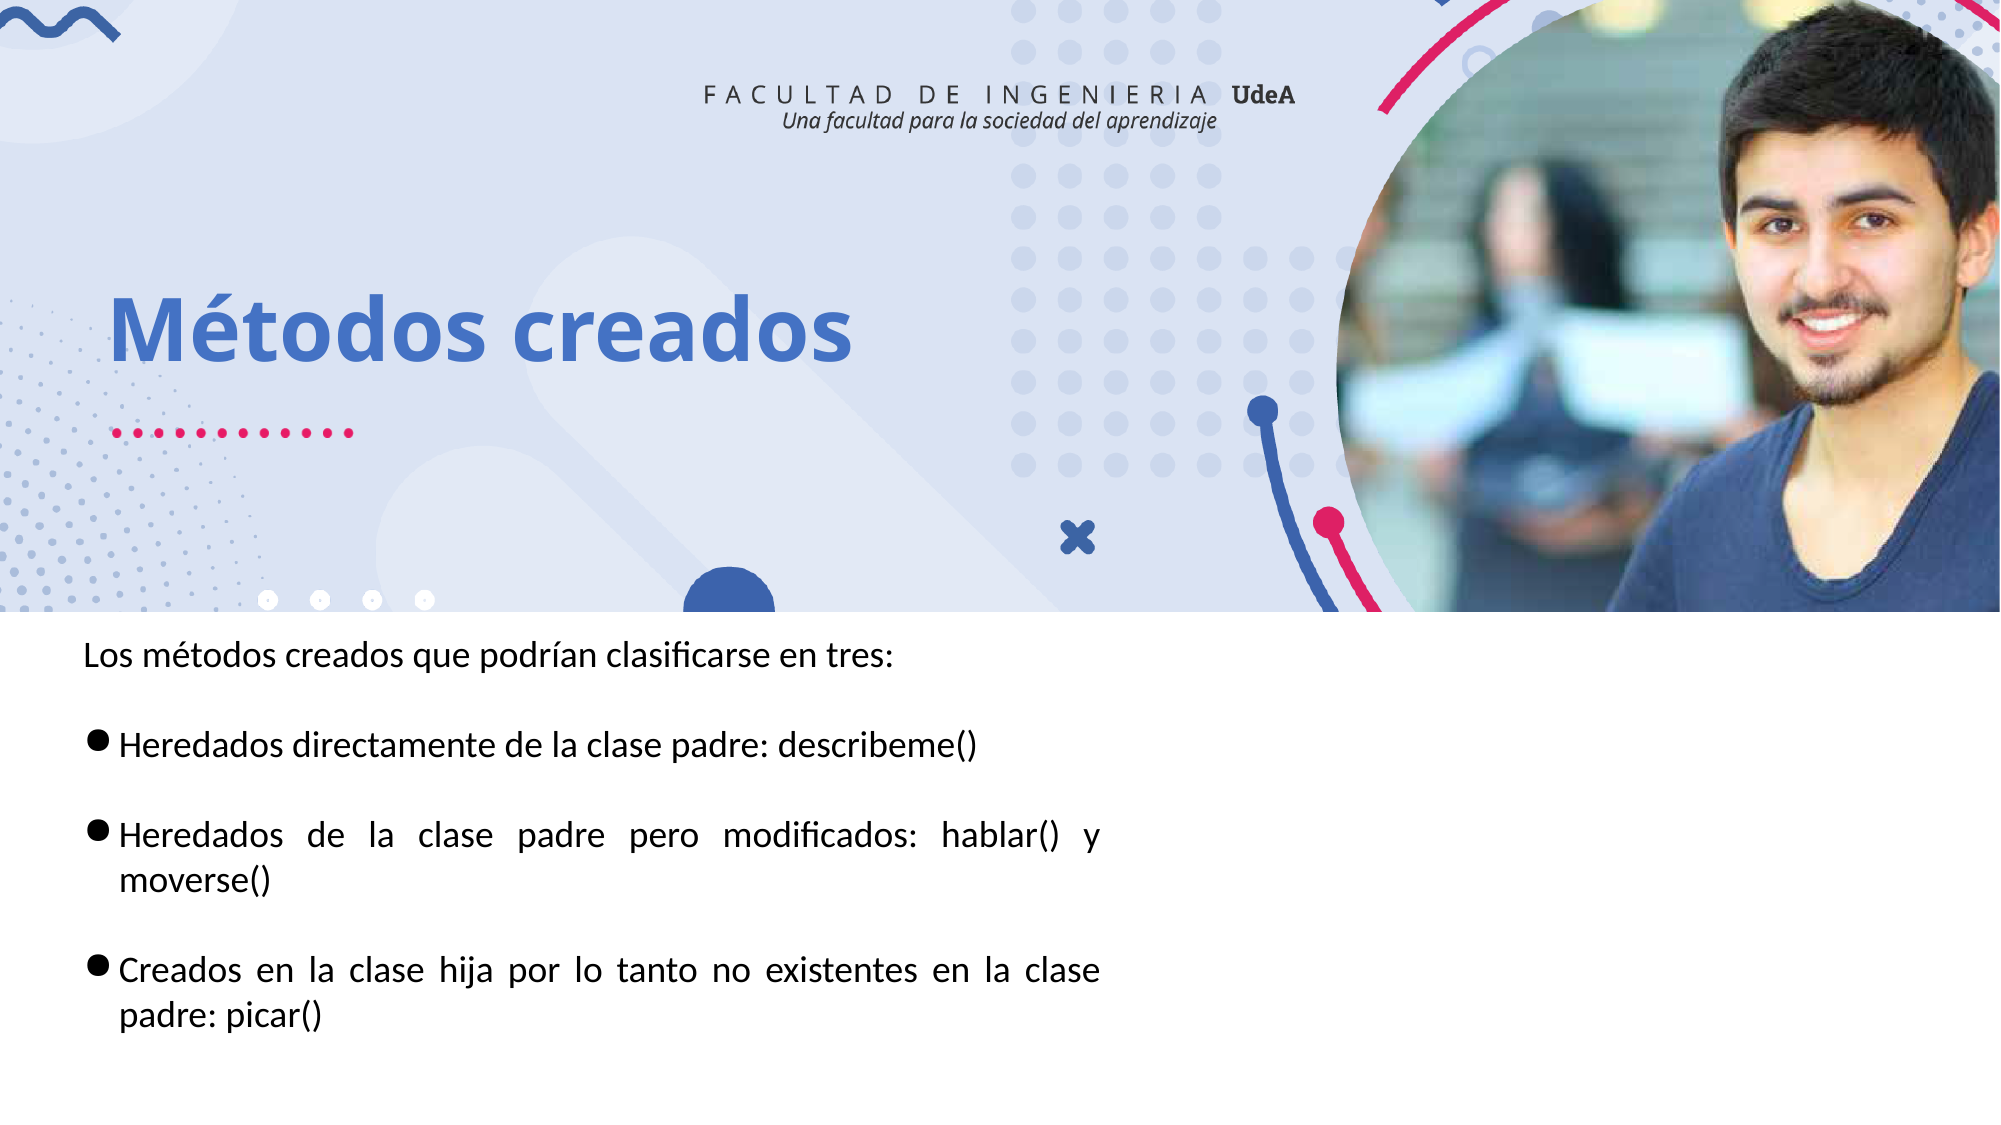

Métodos creados
Los métodos creados que podrían clasificarse en tres:
Heredados directamente de la clase padre: describeme()
Heredados de la clase padre pero modificados: hablar() y moverse()
Creados en la clase hija por lo tanto no existentes en la clase padre: picar()